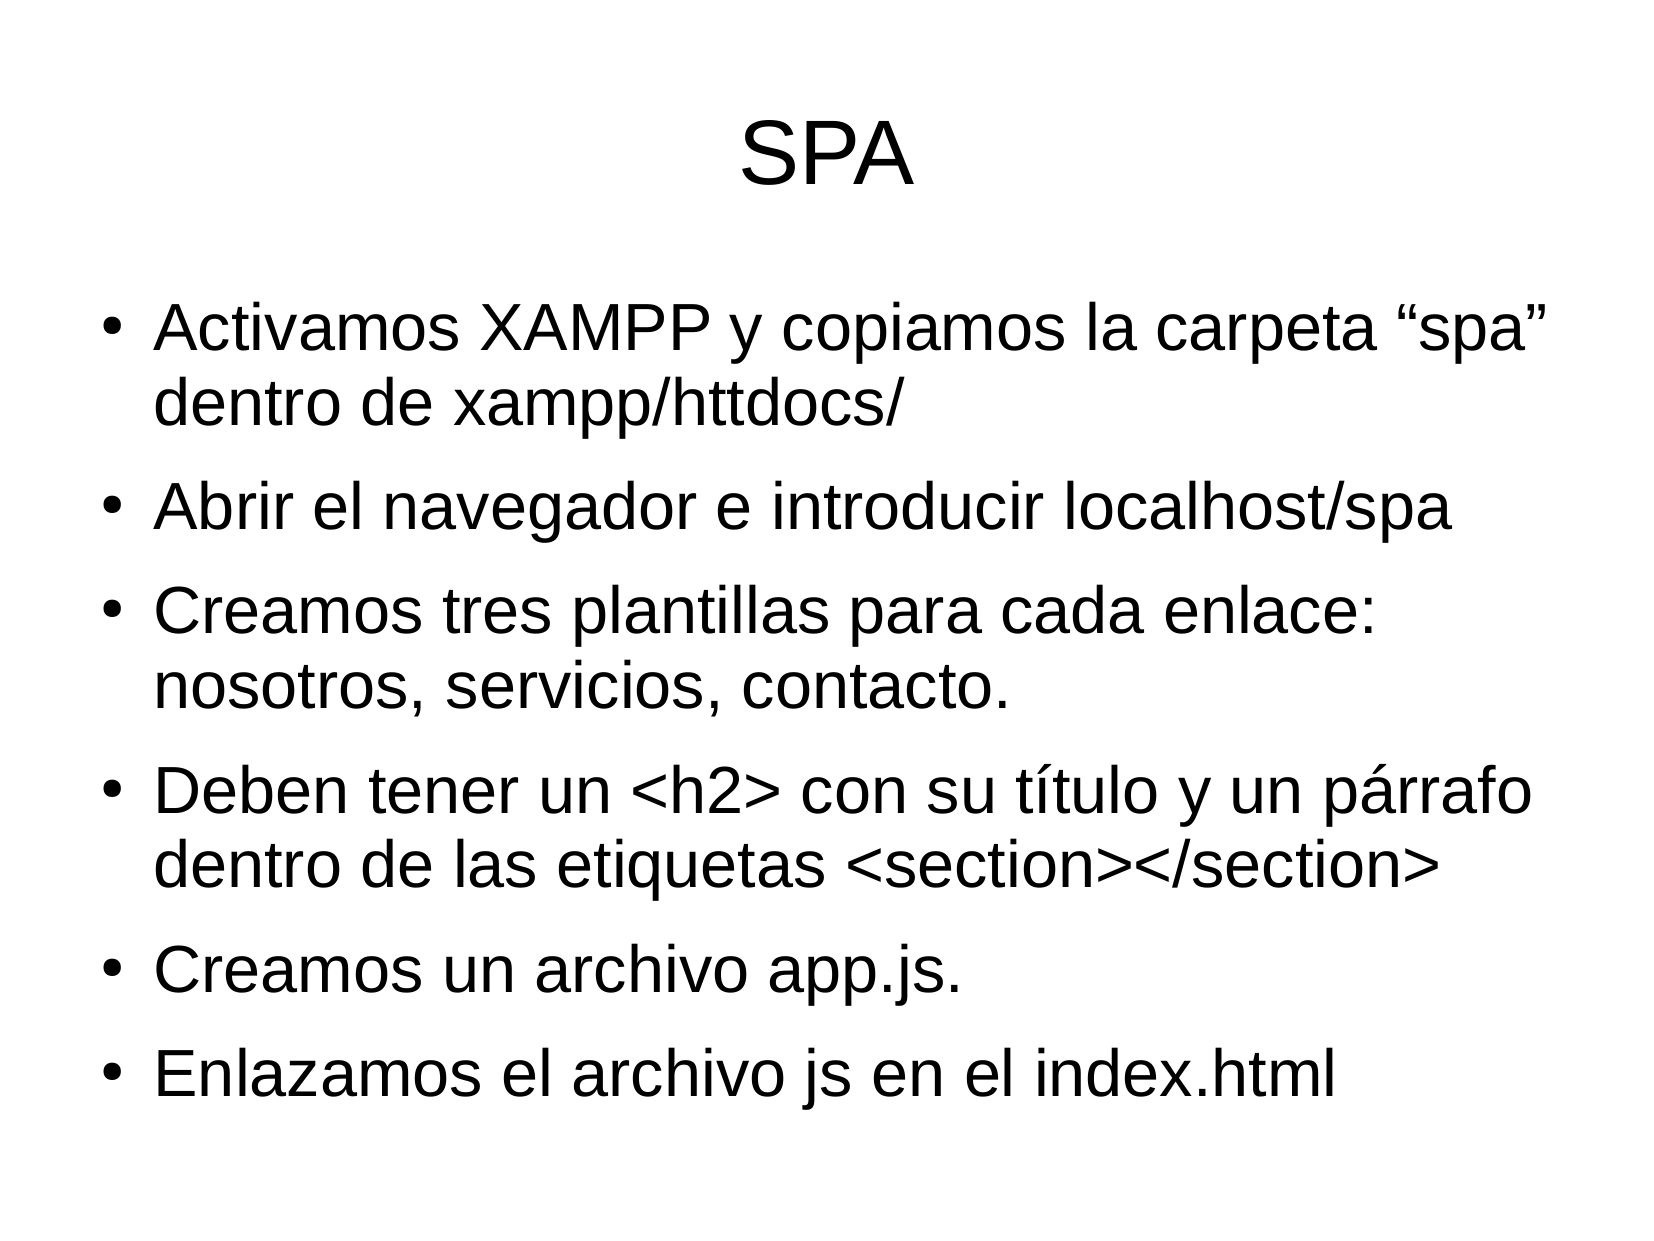

# SPA
Activamos XAMPP y copiamos la carpeta “spa” dentro de xampp/httdocs/
Abrir el navegador e introducir localhost/spa
Creamos tres plantillas para cada enlace: nosotros, servicios, contacto.
Deben tener un <h2> con su título y un párrafo dentro de las etiquetas <section></section>
Creamos un archivo app.js.
Enlazamos el archivo js en el index.html